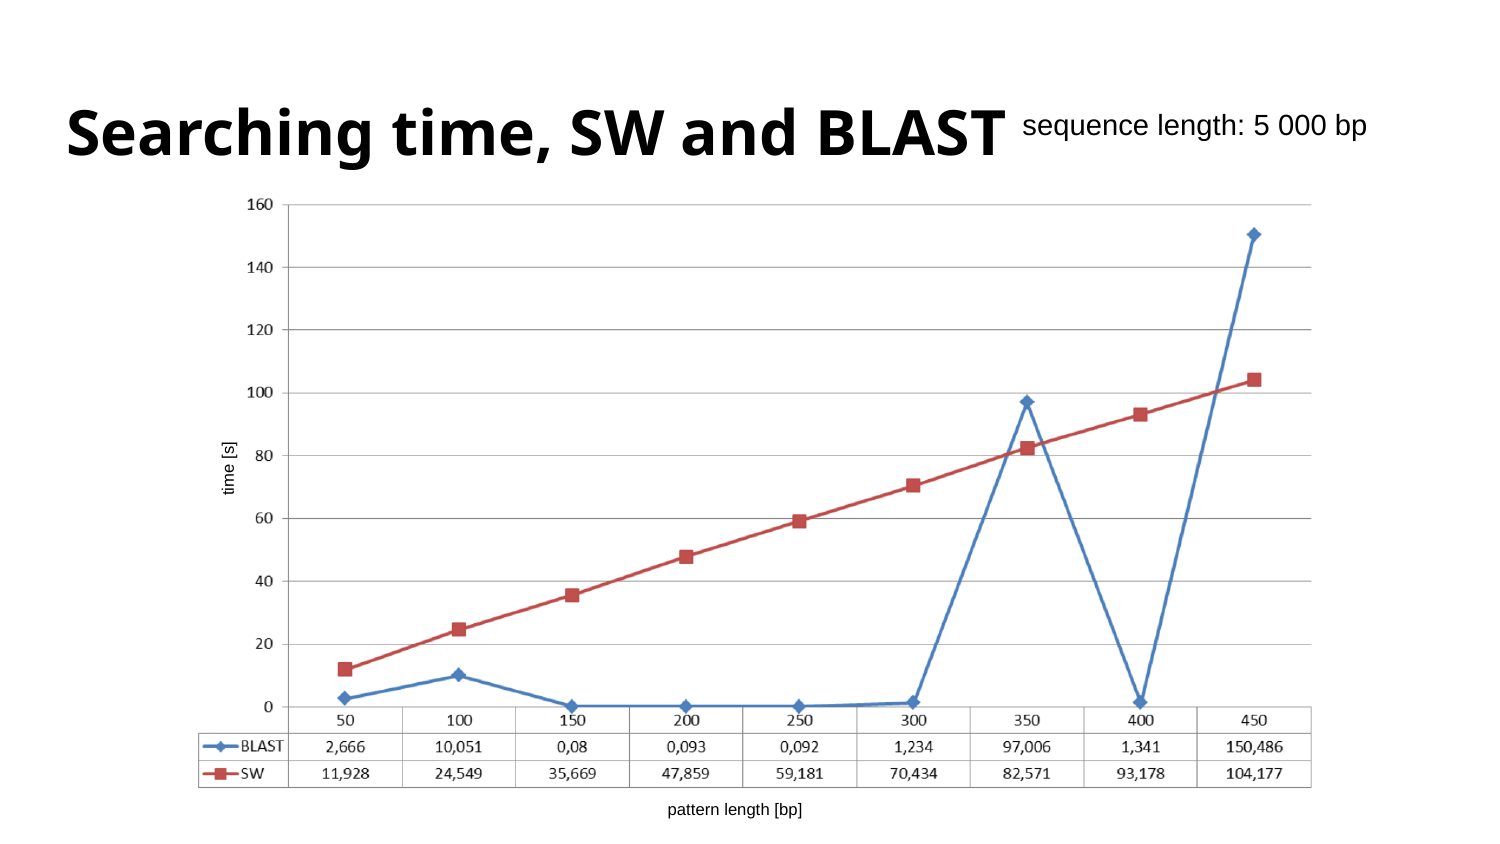

sequence length: 5 000 bp
# Searching time, SW and BLAST
time [s]
pattern length [bp]